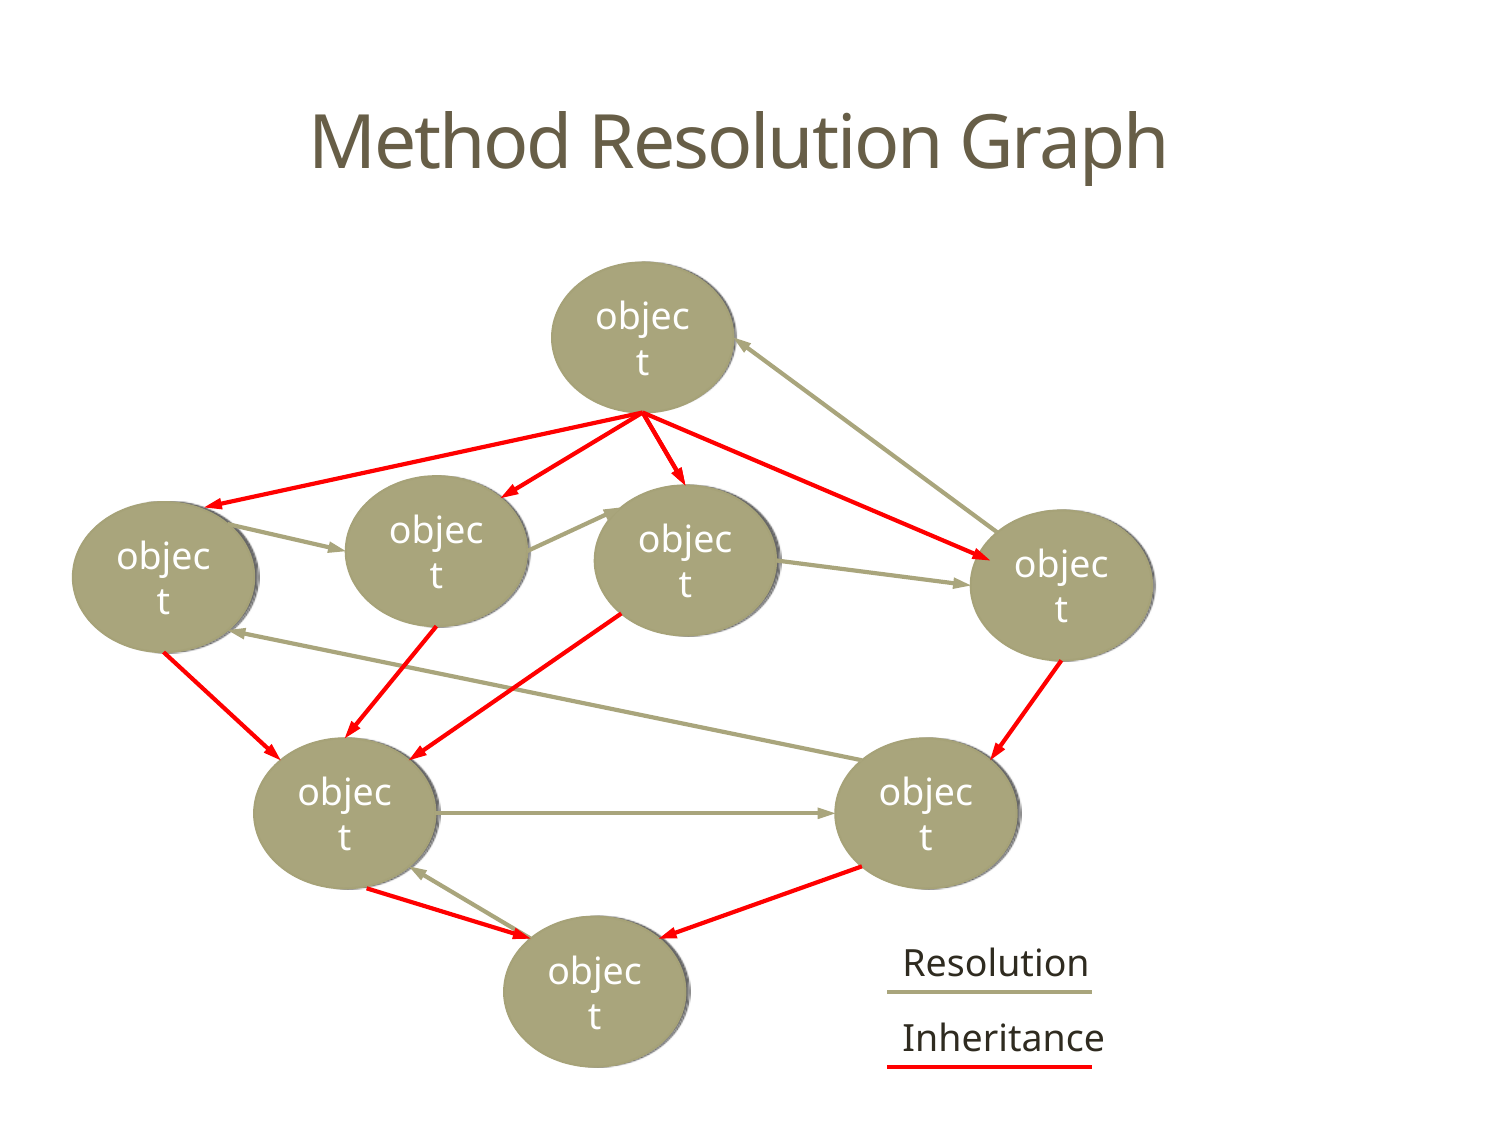

# Method Resolution Graph
object
object
object
object
object
object
object
object
Resolution
Inheritance